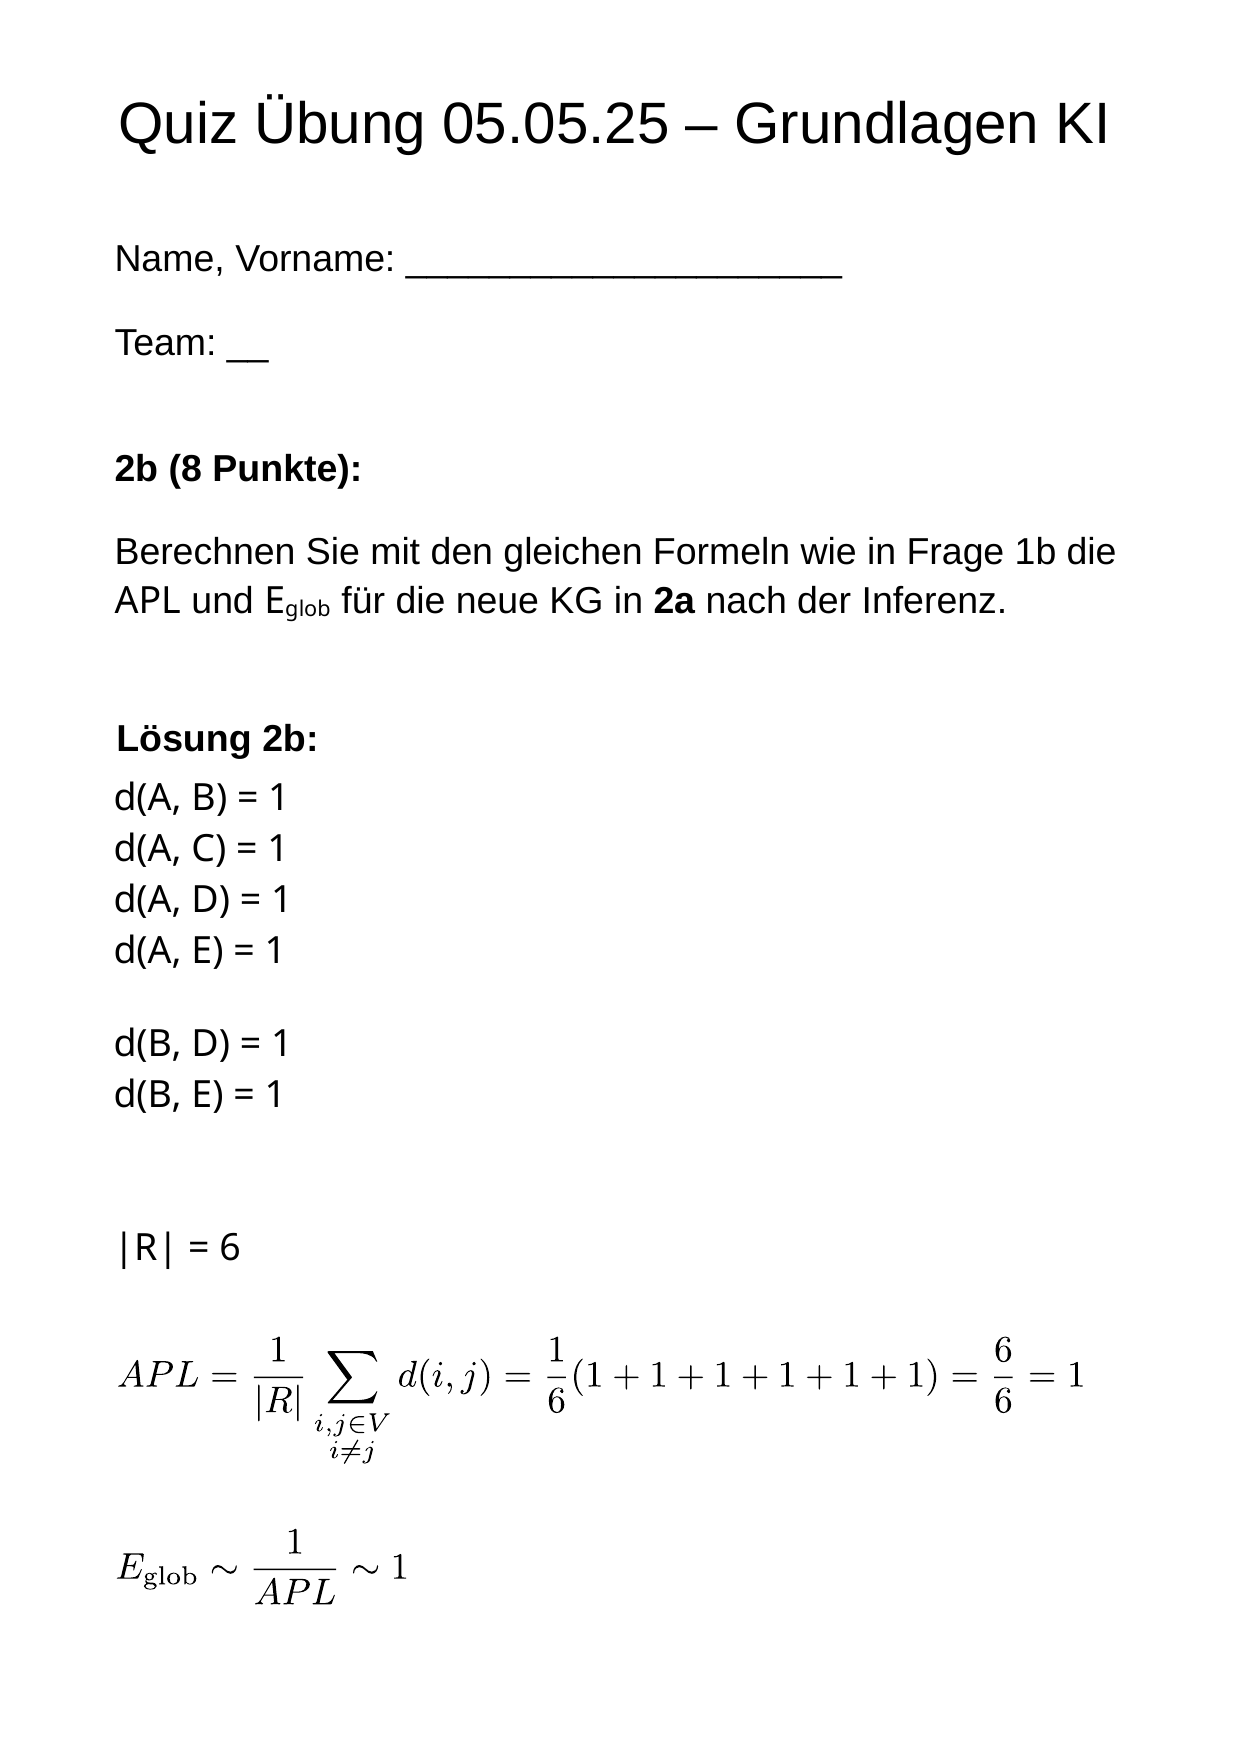

# Quiz Übung 05.05.25 – Grundlagen KI
Name, Vorname: _____________________
Team: __
2b (8 Punkte):
Berechnen Sie mit den gleichen Formeln wie in Frage 1b die APL und Eglob für die neue KG in 2a nach der Inferenz.
Lösung 2b:
d(A, B) = 1
d(A, C) = 1
d(A, D) = 1
d(A, E) = 1
d(B, D) = 1
d(B, E) = 1
|R| = 6